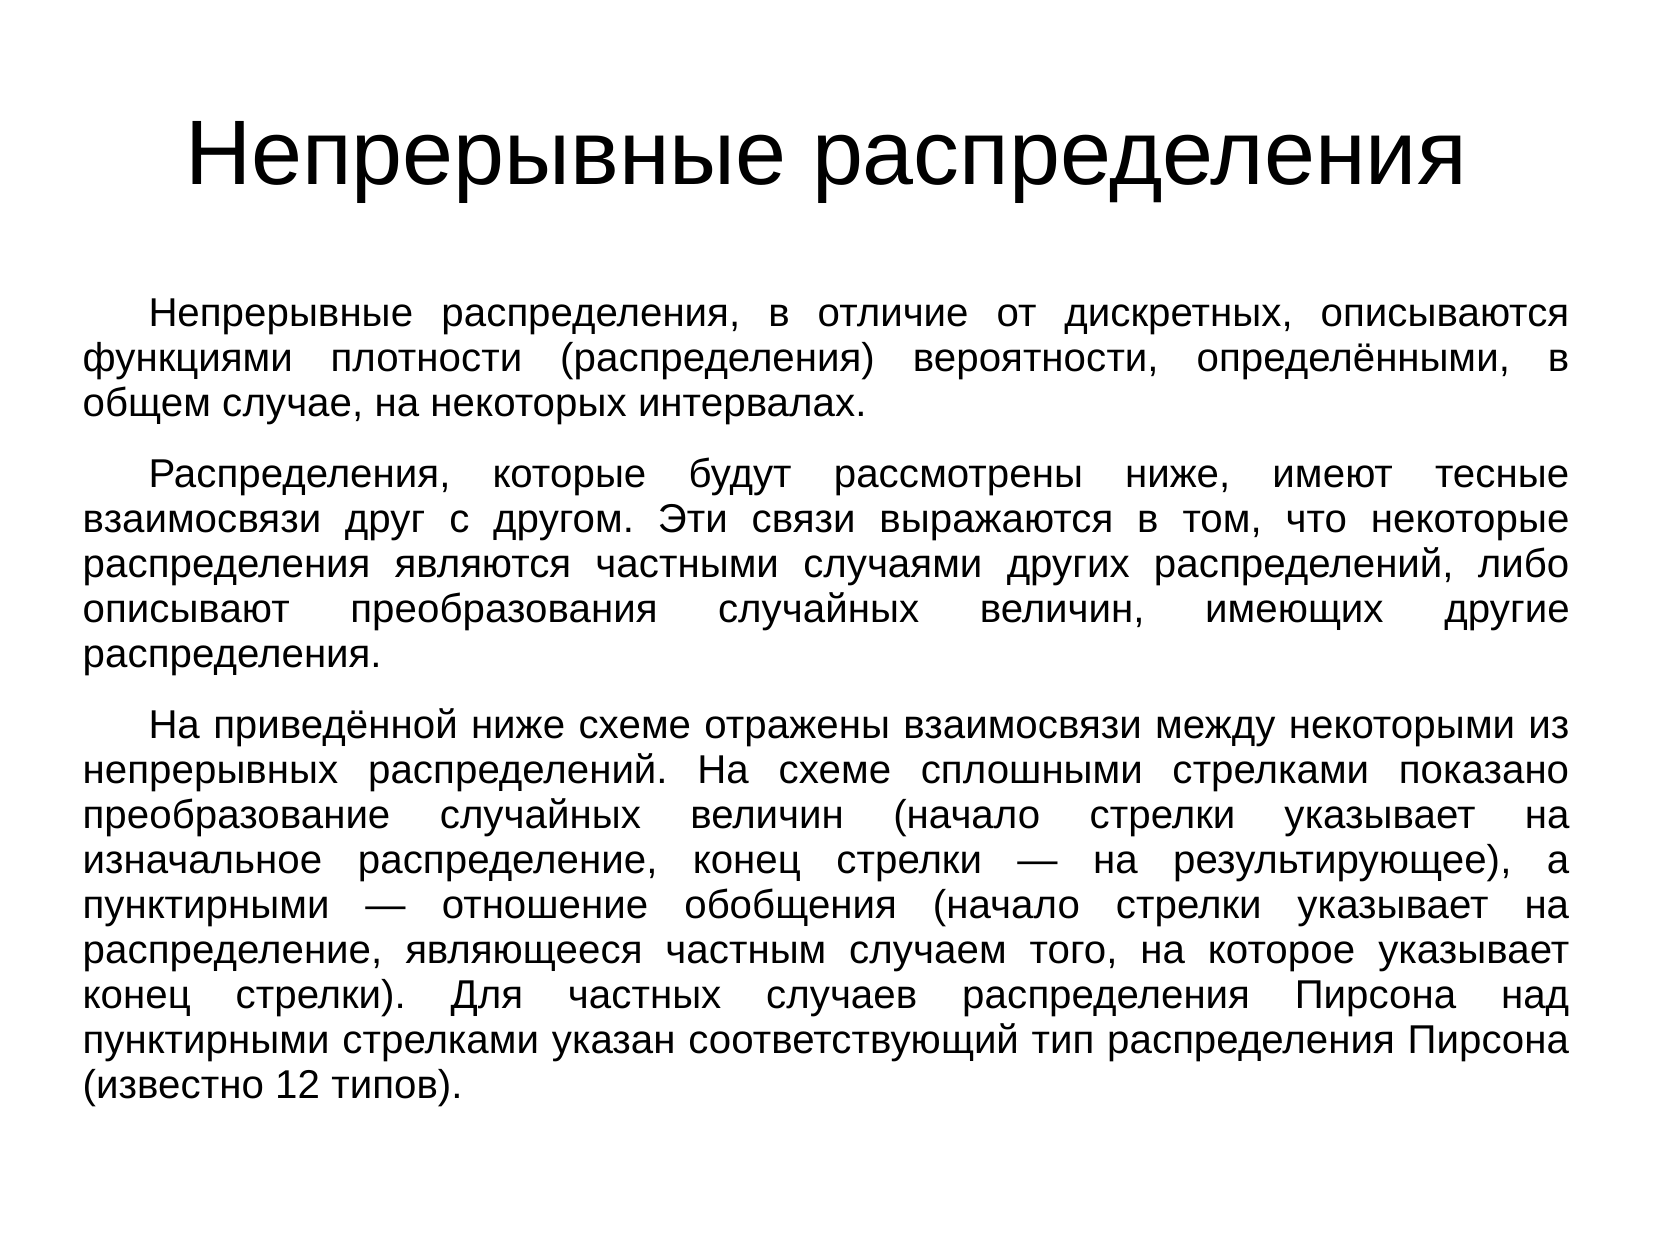

# Непрерывные распределения
Непрерывные распределения, в отличие от дискретных, описываются функциями плотности (распределения) вероятности, определёнными, в общем случае, на некоторых интервалах.
Распределения, которые будут рассмотрены ниже, имеют тесные взаимосвязи друг с другом. Эти связи выражаются в том, что некоторые распределения являются частными случаями других распределений, либо описывают преобразования случайных величин, имеющих другие распределения.
На приведённой ниже схеме отражены взаимосвязи между некоторыми из непрерывных распределений. На схеме сплошными стрелками показано преобразование случайных величин (начало стрелки указывает на изначальное распределение, конец стрелки — на результирующее), а пунктирными — отношение обобщения (начало стрелки указывает на распределение, являющееся частным случаем того, на которое указывает конец стрелки). Для частных случаев распределения Пирсона над пунктирными стрелками указан соответствующий тип распределения Пирсона (известно 12 типов).